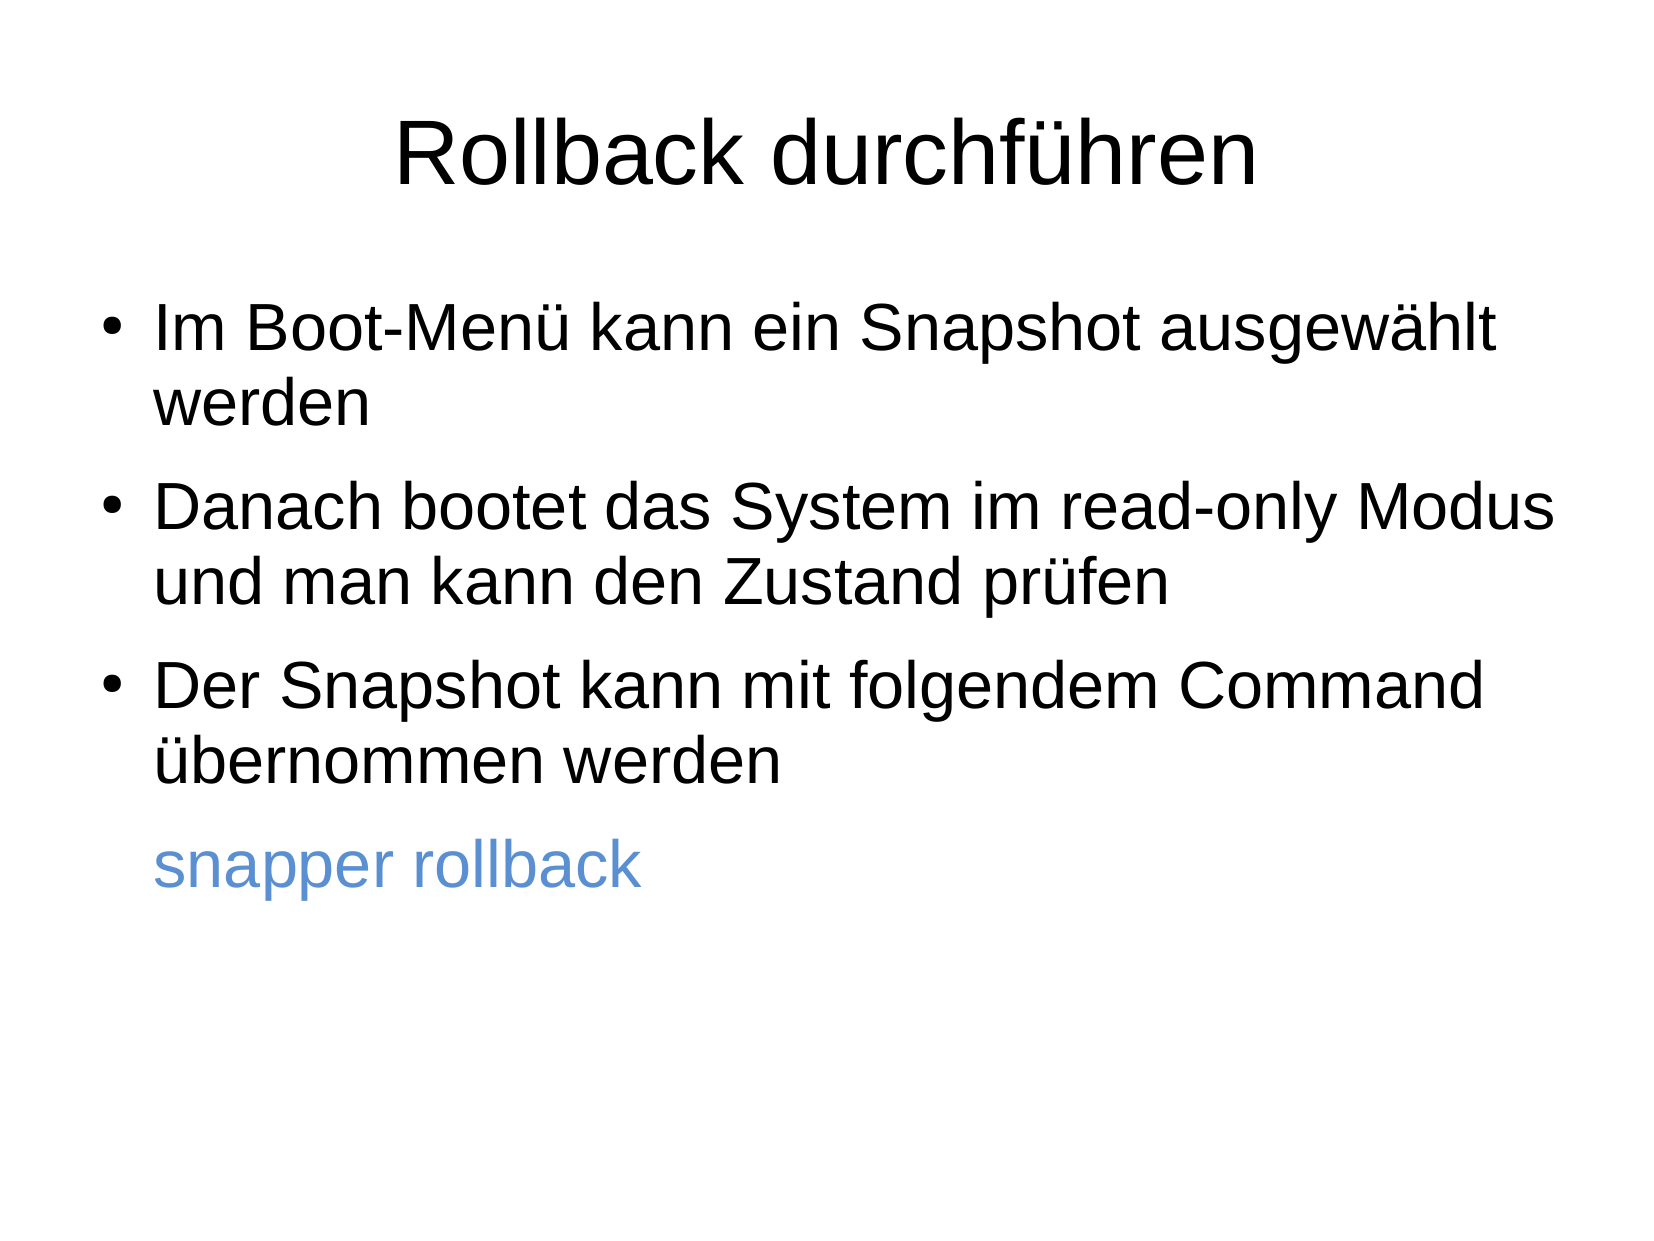

# Rollback durchführen
Im Boot-Menü kann ein Snapshot ausgewählt werden
Danach bootet das System im read-only Modus und man kann den Zustand prüfen
Der Snapshot kann mit folgendem Command übernommen werden
snapper rollback